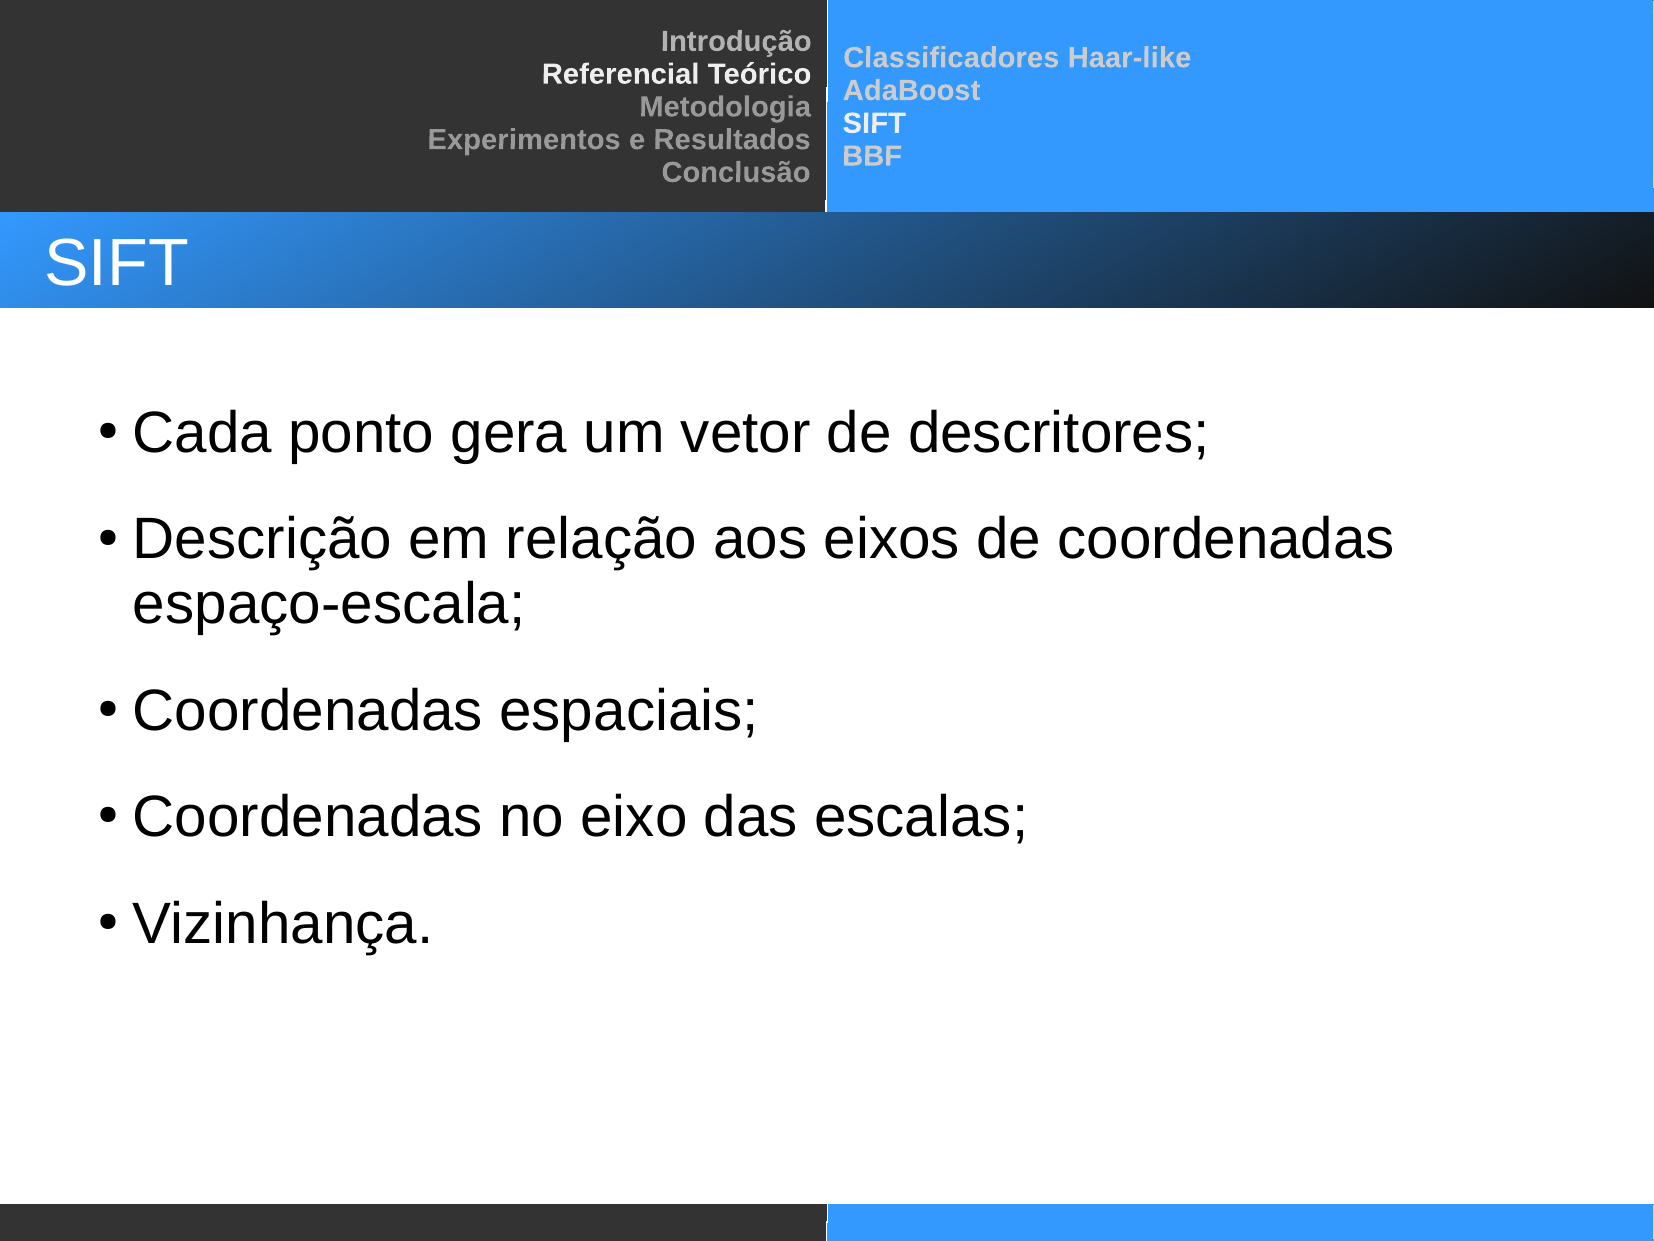

Introdução
Referencial Teórico
Metodologia
Experimentos e Resultados
Conclusão
Classificadores Haar-like
AdaBoost
SIFT
BBF
SIFT
Cada ponto gera um vetor de descritores;
Descrição em relação aos eixos de coordenadas espaço-escala;
Coordenadas espaciais;
Coordenadas no eixo das escalas;
Vizinhança.